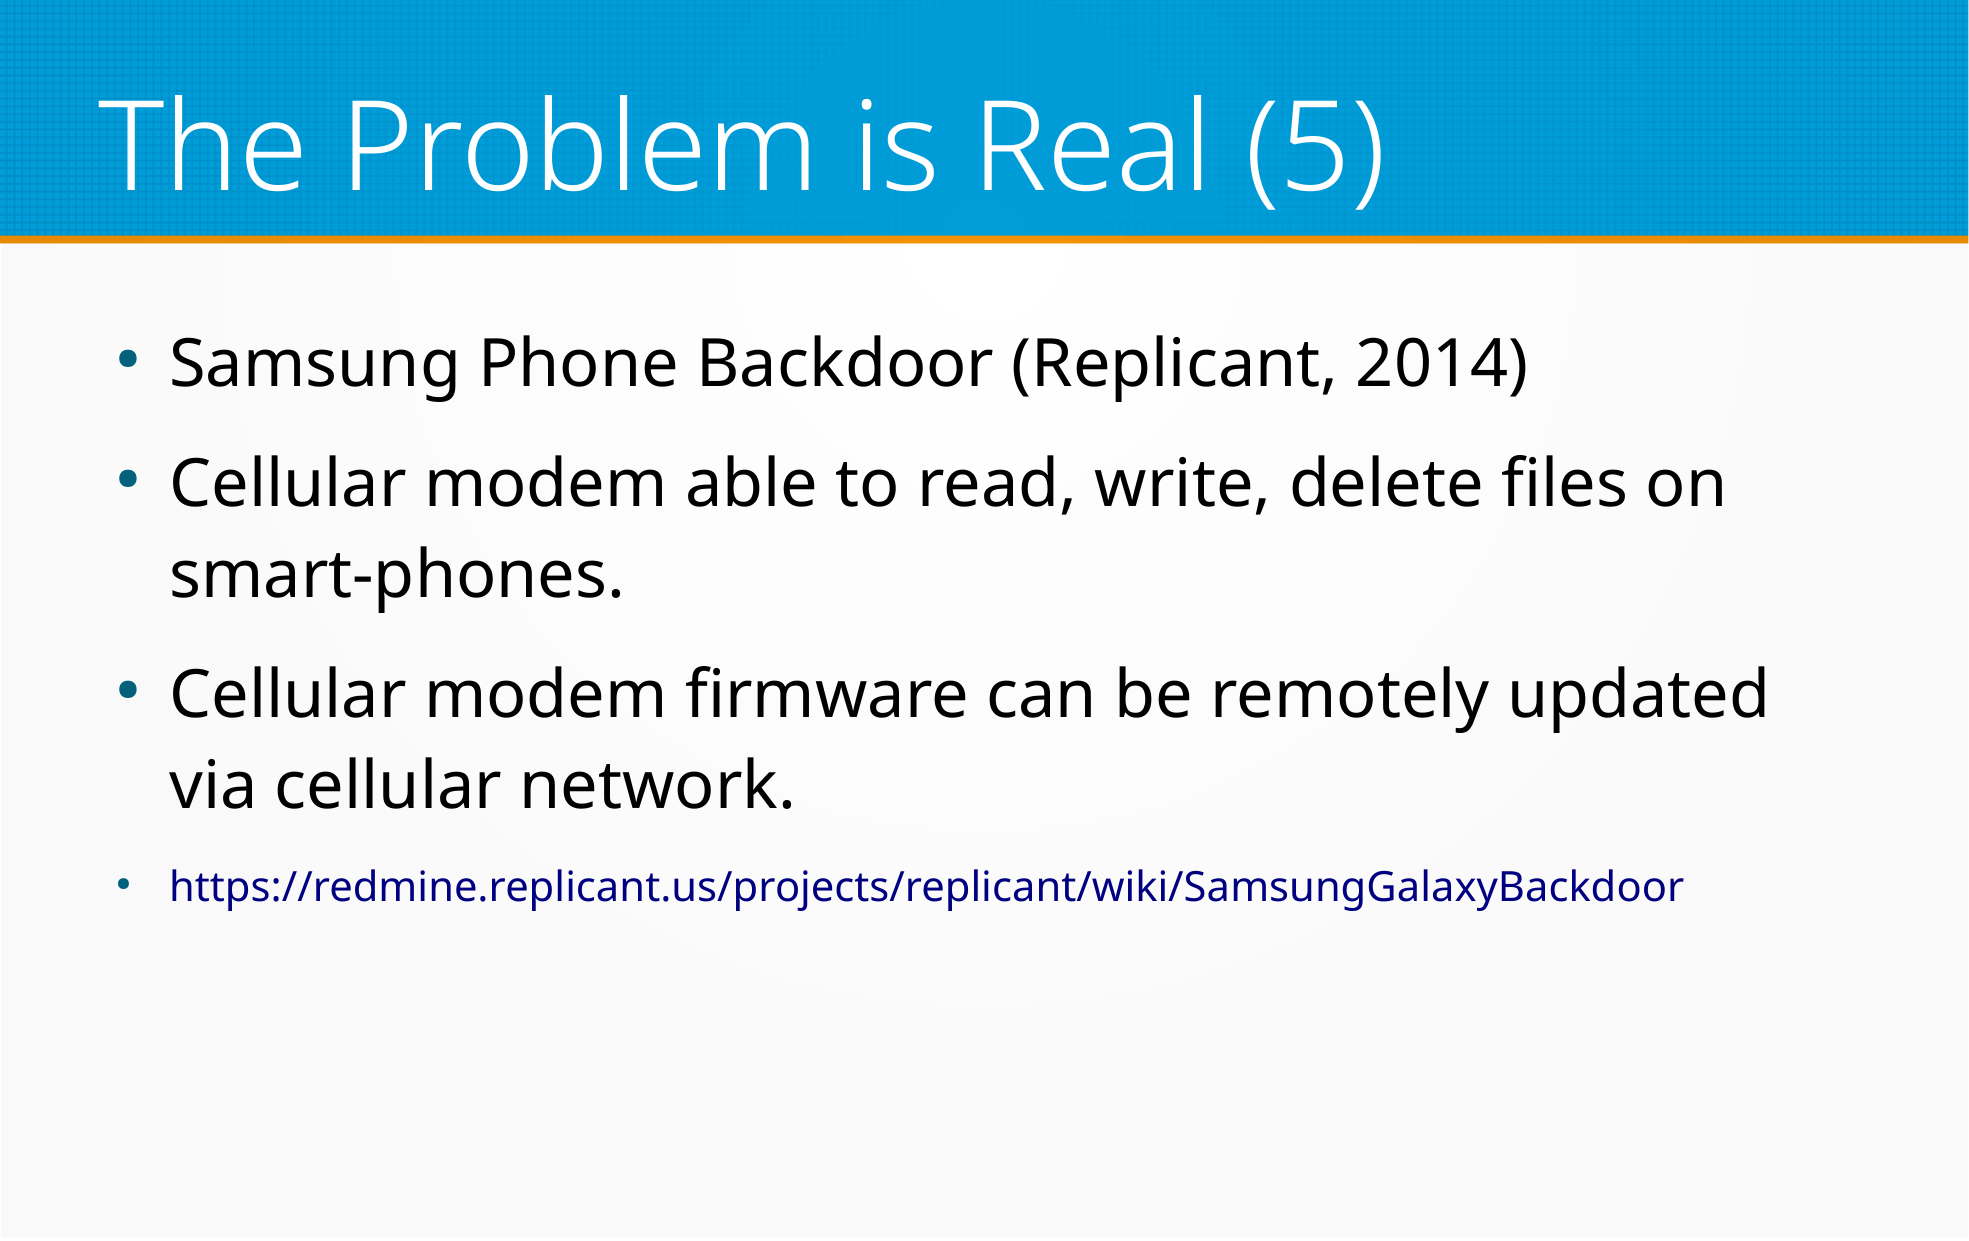

# The Problem is Real (5)
Samsung Phone Backdoor (Replicant, 2014)
Cellular modem able to read, write, delete files on smart-phones.
Cellular modem firmware can be remotely updated via cellular network.
https://redmine.replicant.us/projects/replicant/wiki/SamsungGalaxyBackdoor